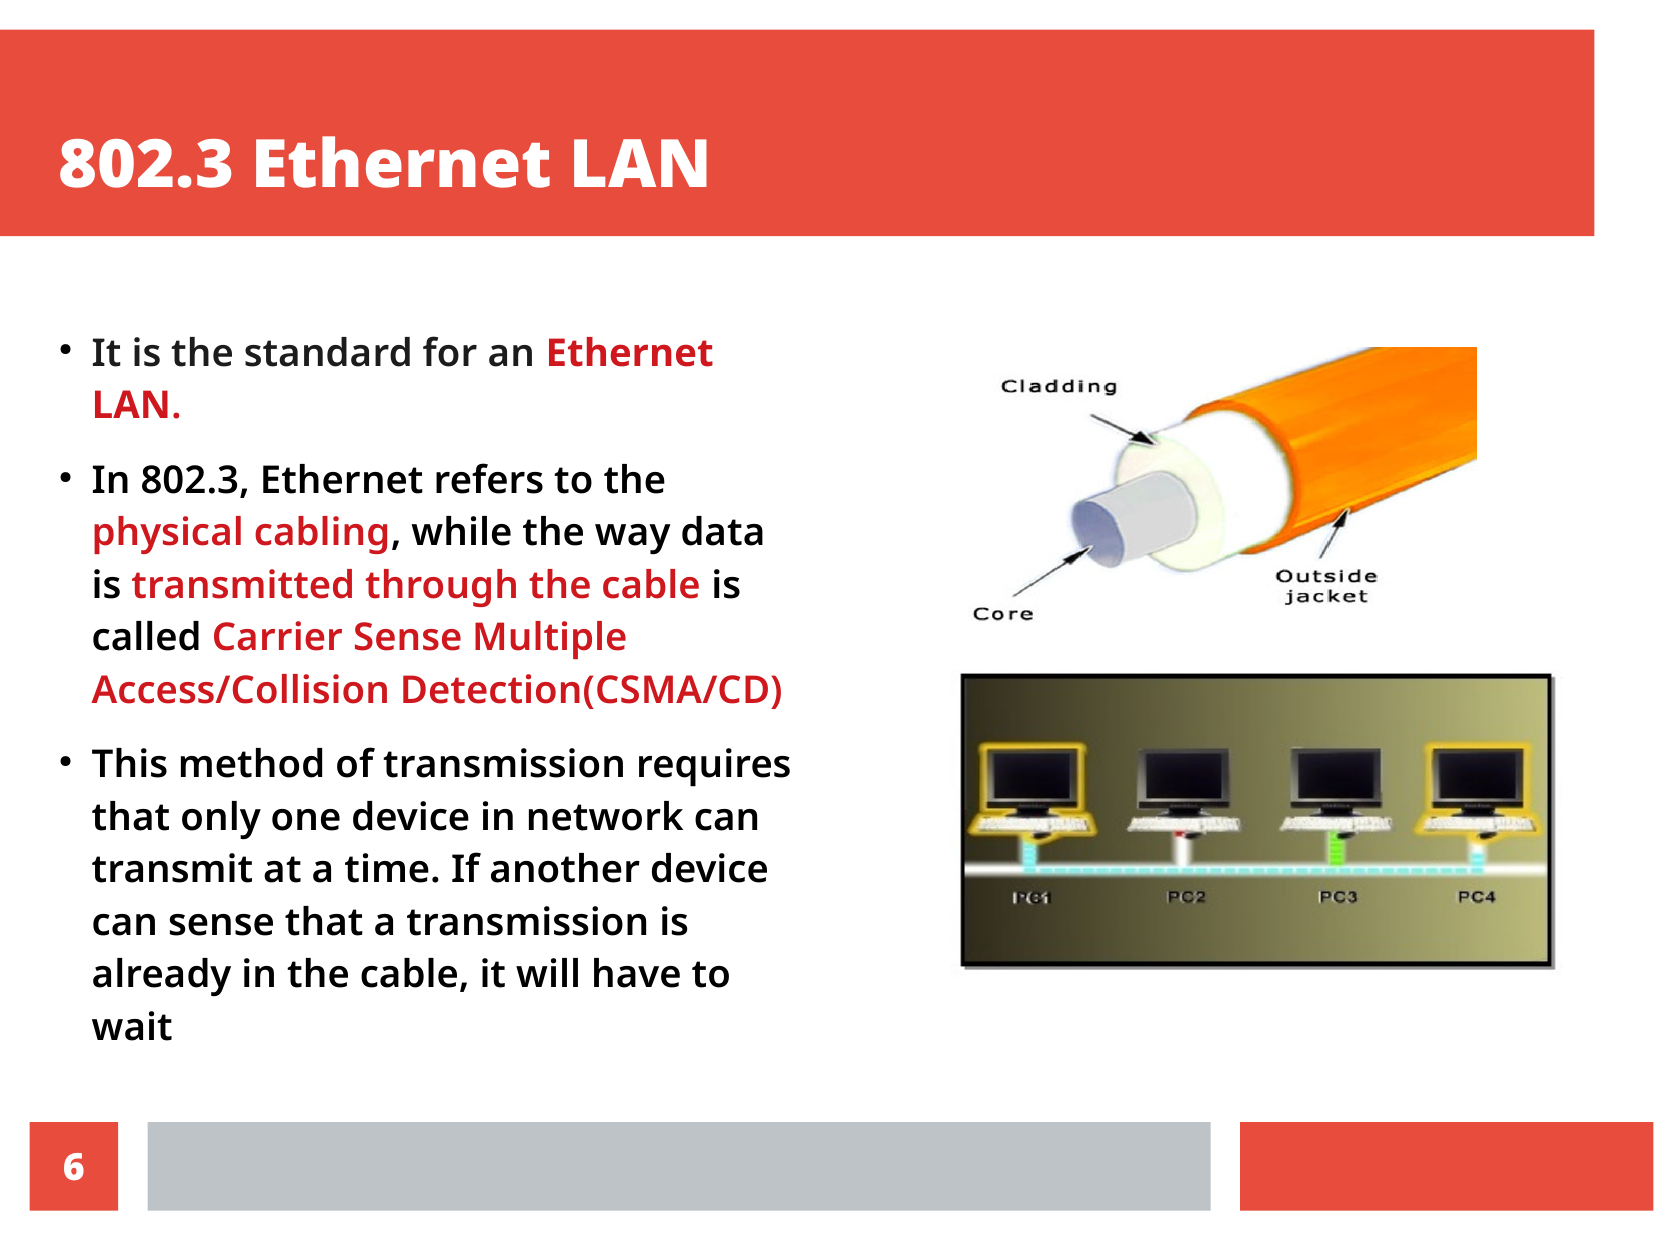

# 802.3 Ethernet LAN
It is the standard for an Ethernet LAN.
In 802.3, Ethernet refers to the physical cabling, while the way data is transmitted through the cable is called Carrier Sense Multiple Access/Collision Detection(CSMA/CD)
This method of transmission requires that only one device in network can transmit at a time. If another device can sense that a transmission is already in the cable, it will have to wait
6